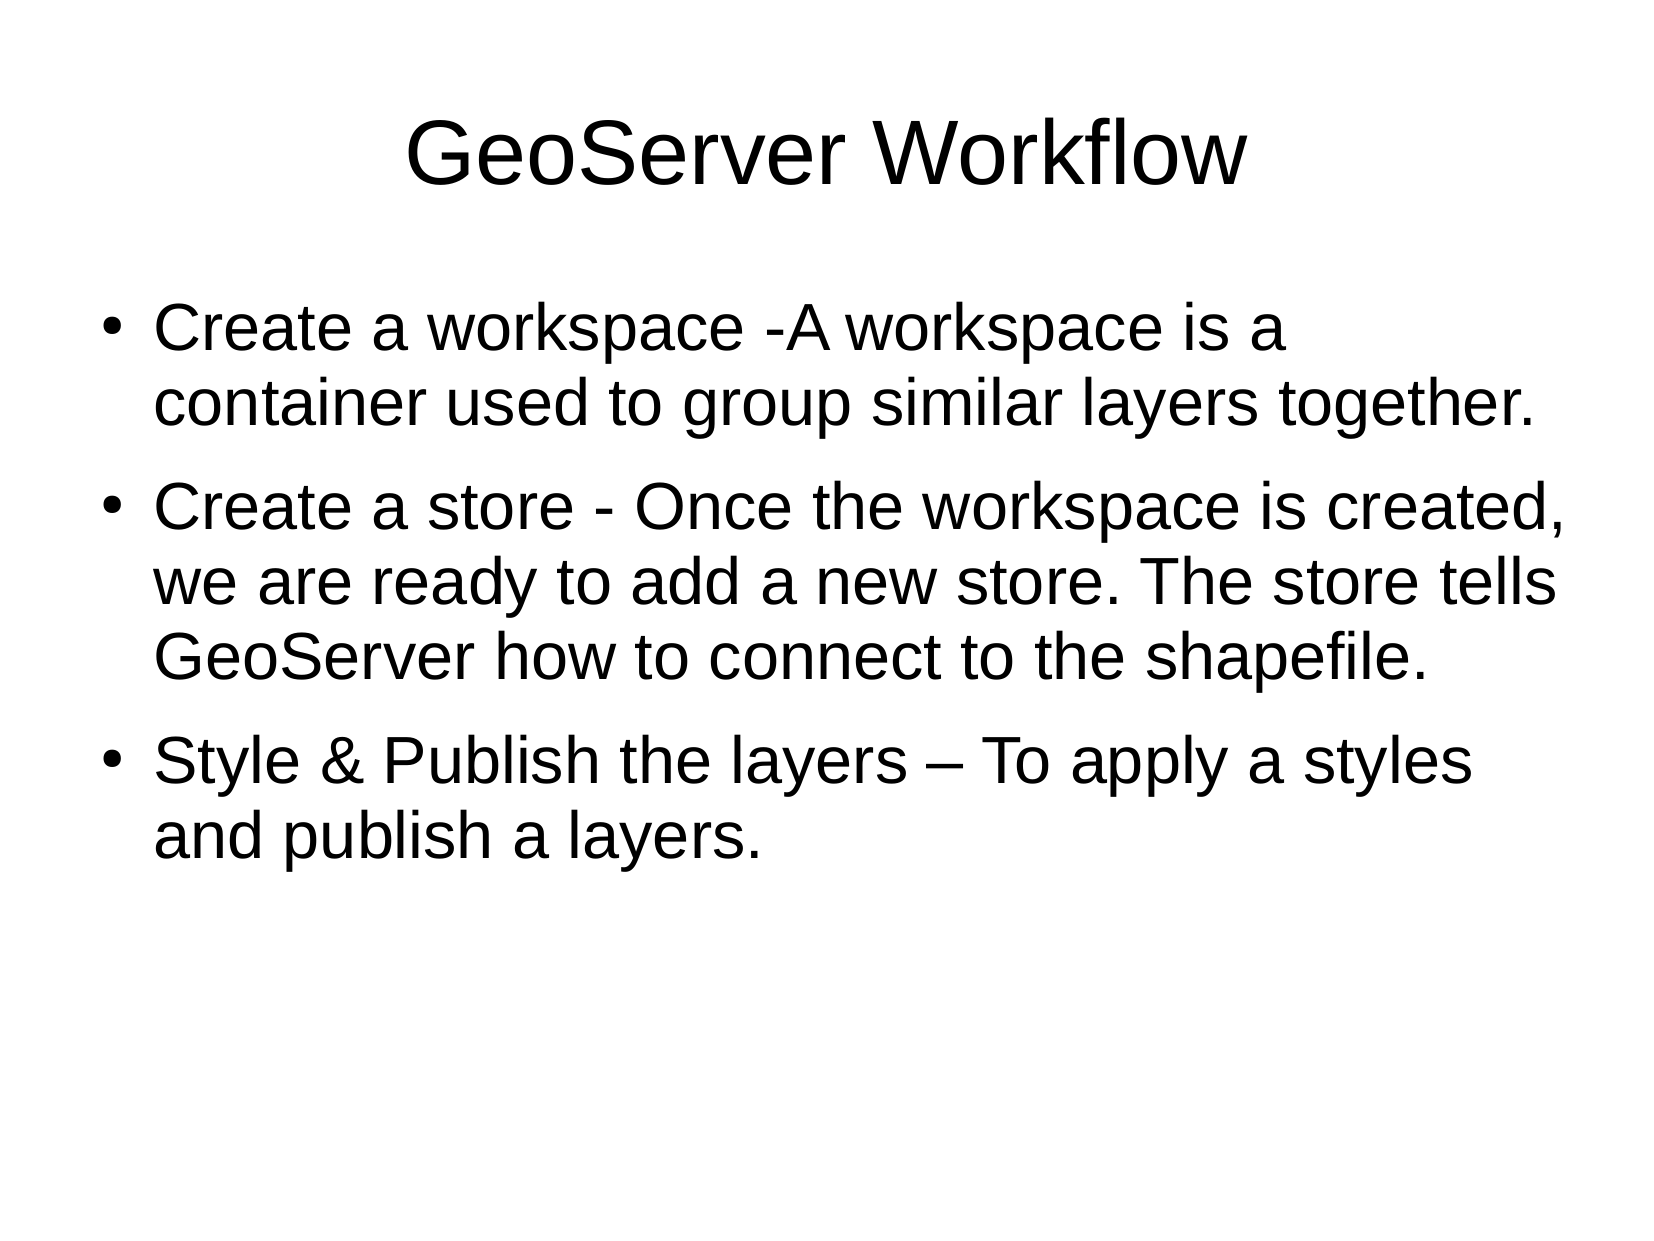

# GeoServer Workflow
Create a workspace -A workspace is a container used to group similar layers together.
Create a store - Once the workspace is created, we are ready to add a new store. The store tells GeoServer how to connect to the shapefile.
Style & Publish the layers – To apply a styles and publish a layers.